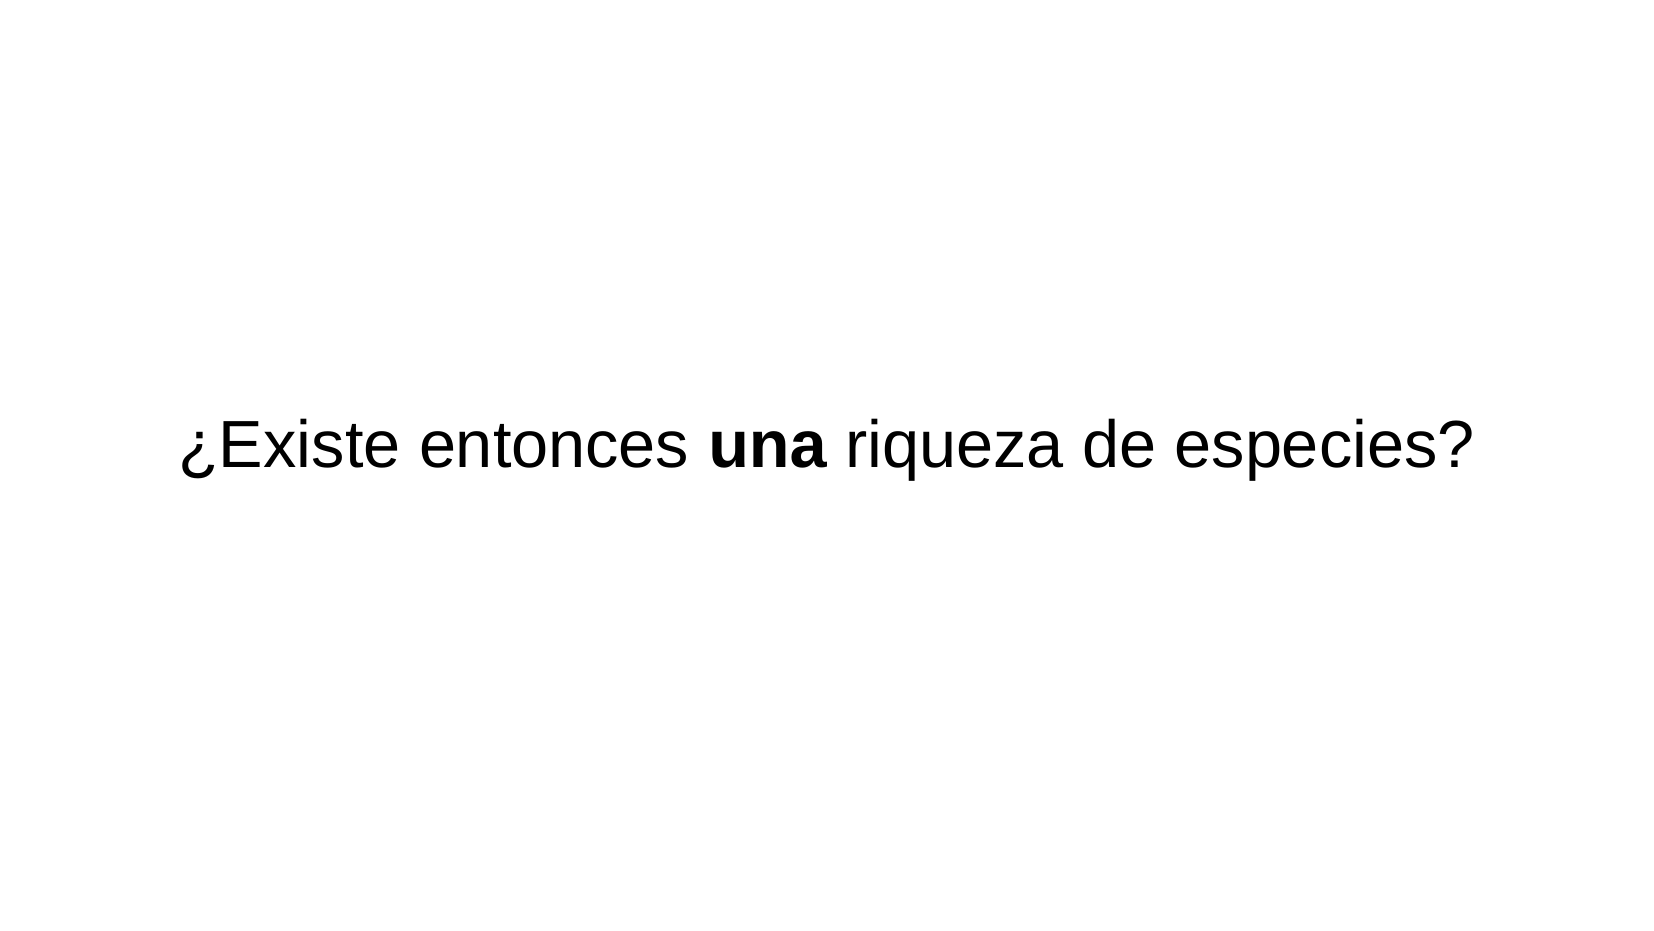

# ¿Existe entonces una riqueza de especies?